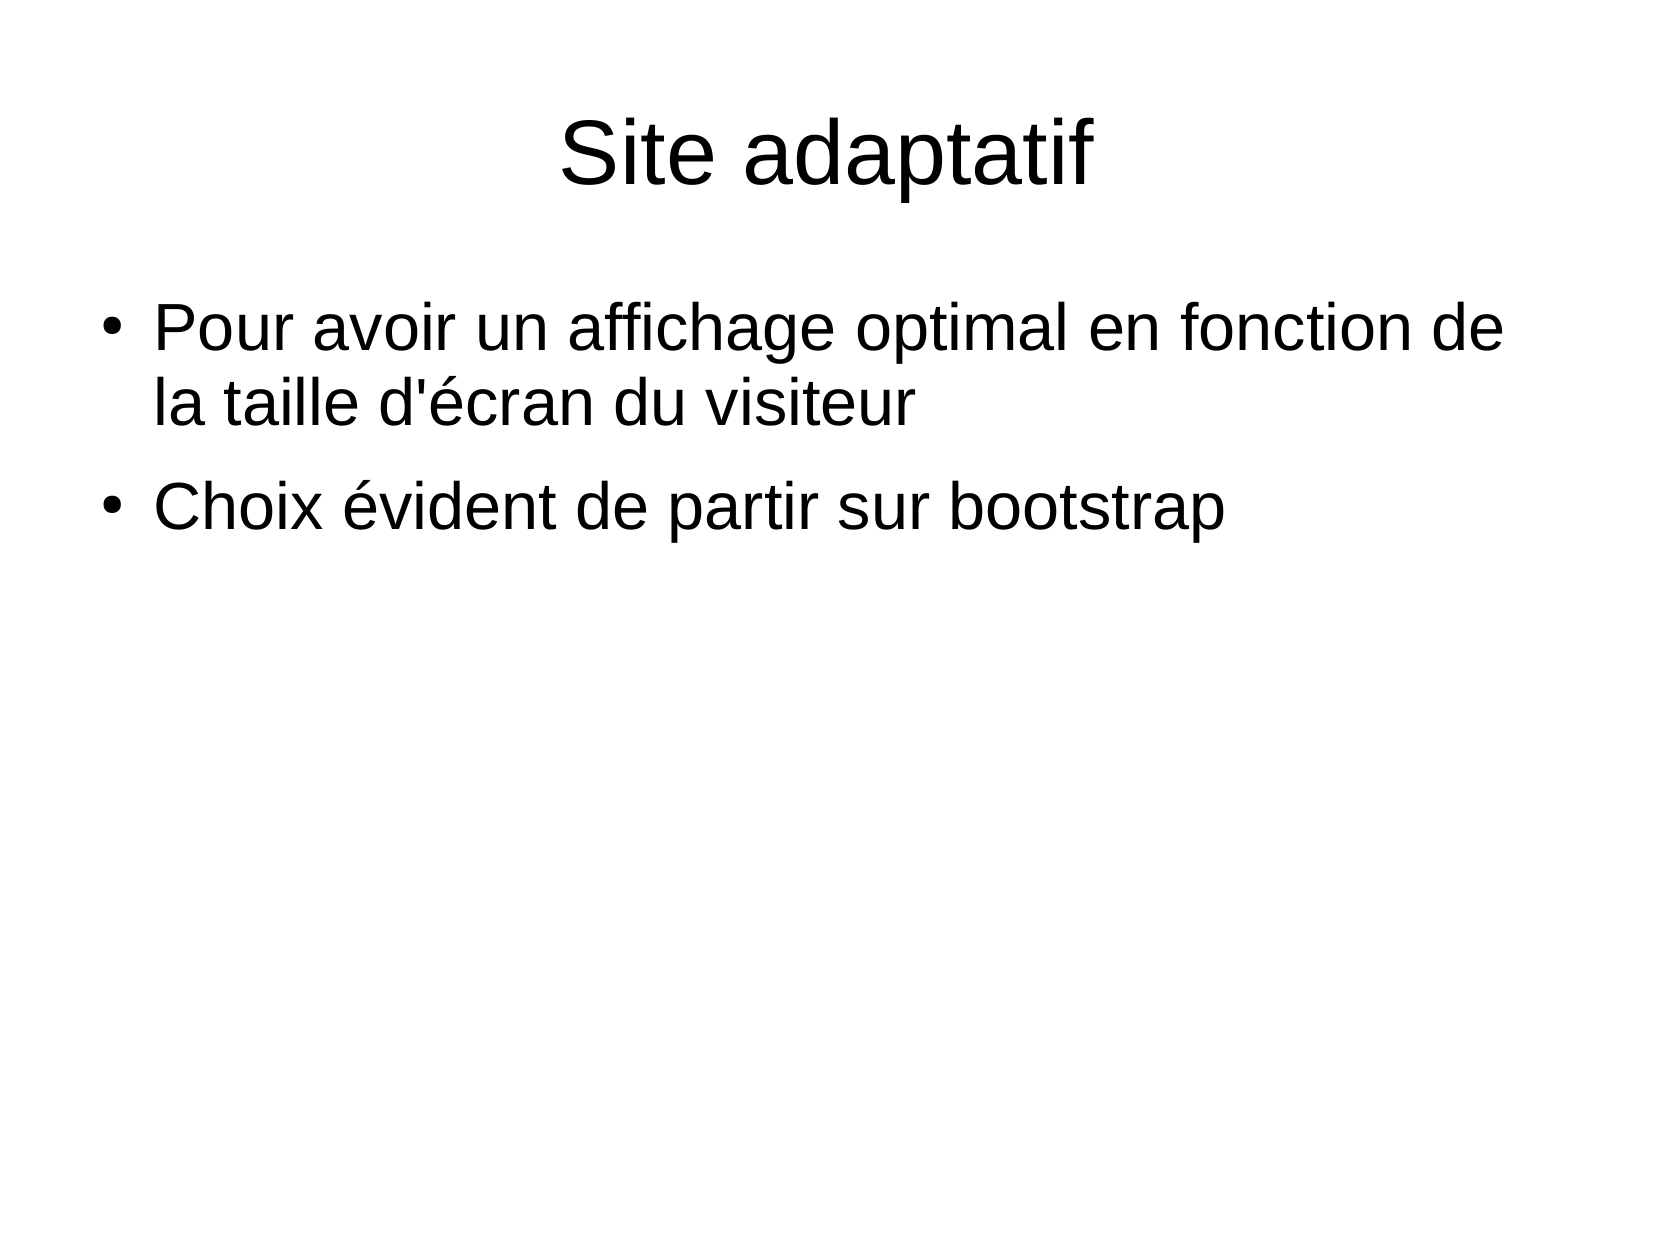

# Site adaptatif
Pour avoir un affichage optimal en fonction de la taille d'écran du visiteur
Choix évident de partir sur bootstrap